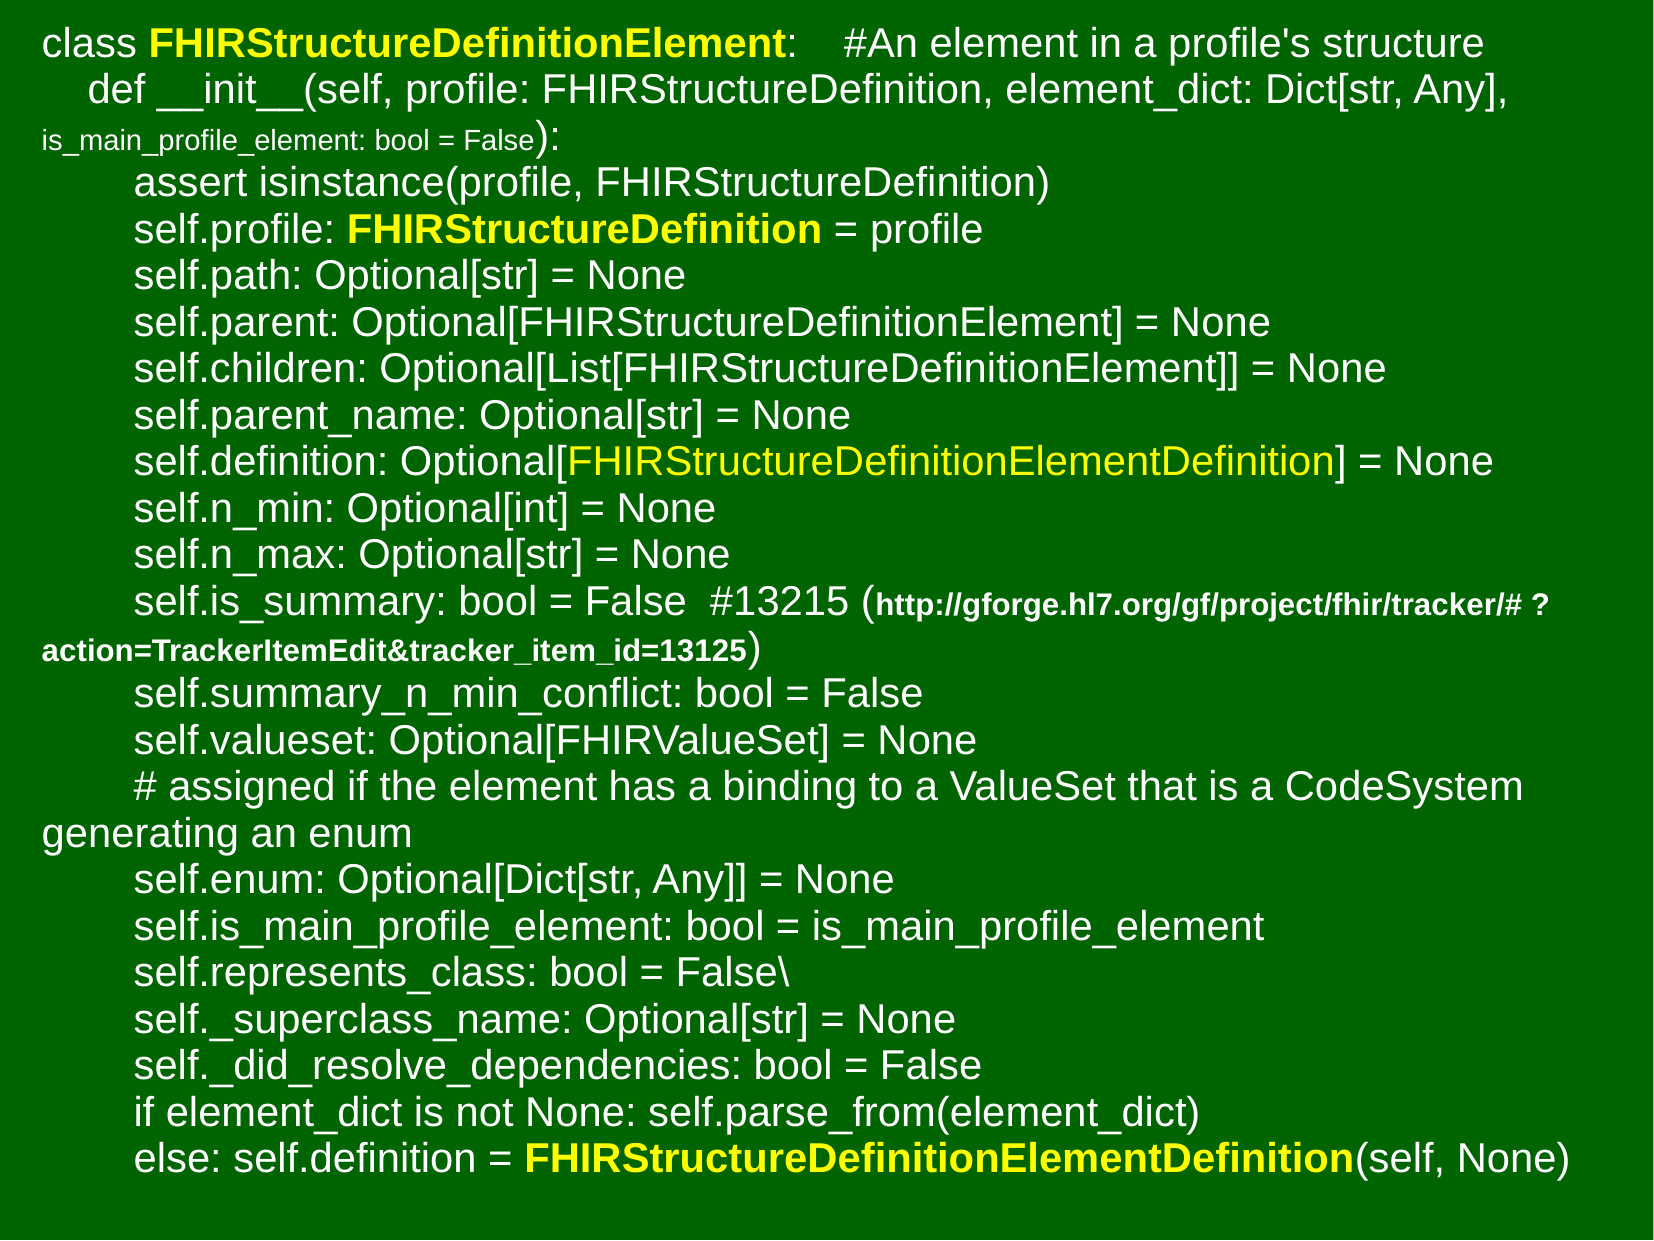

class FHIRStructureDefinitionElement: #An element in a profile's structure
 def __init__(self, profile: FHIRStructureDefinition, element_dict: Dict[str, Any], is_main_profile_element: bool = False):
 assert isinstance(profile, FHIRStructureDefinition)
 self.profile: FHIRStructureDefinition = profile
 self.path: Optional[str] = None
 self.parent: Optional[FHIRStructureDefinitionElement] = None
 self.children: Optional[List[FHIRStructureDefinitionElement]] = None
 self.parent_name: Optional[str] = None
 self.definition: Optional[FHIRStructureDefinitionElementDefinition] = None
 self.n_min: Optional[int] = None
 self.n_max: Optional[str] = None
 self.is_summary: bool = False #13215 (http://gforge.hl7.org/gf/project/fhir/tracker/# ?action=TrackerItemEdit&tracker_item_id=13125)
 self.summary_n_min_conflict: bool = False
 self.valueset: Optional[FHIRValueSet] = None
 # assigned if the element has a binding to a ValueSet that is a CodeSystem generating an enum
 self.enum: Optional[Dict[str, Any]] = None
 self.is_main_profile_element: bool = is_main_profile_element
 self.represents_class: bool = False\
 self._superclass_name: Optional[str] = None
 self._did_resolve_dependencies: bool = False
 if element_dict is not None: self.parse_from(element_dict)
 else: self.definition = FHIRStructureDefinitionElementDefinition(self, None)